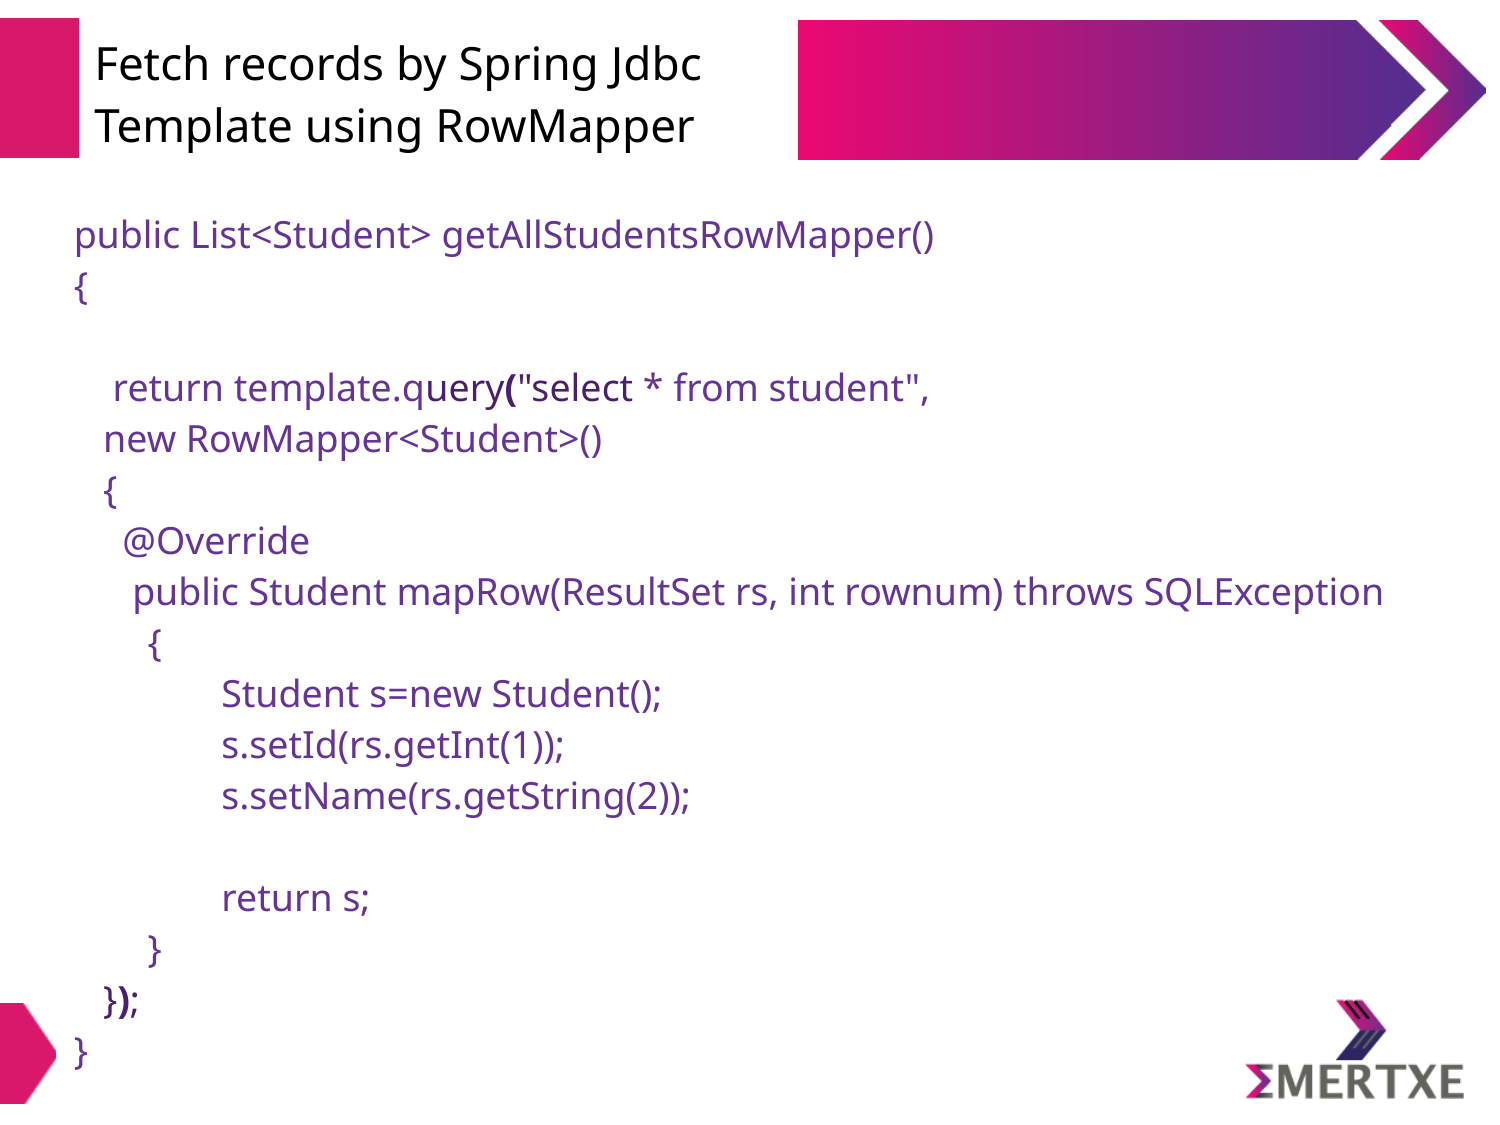

Fetch records by Spring Jdbc
Template using RowMapper
public List<Student> getAllStudentsRowMapper()
{
 return template.query("select * from student",
 new RowMapper<Student>()
 {
 @Override
 public Student mapRow(ResultSet rs, int rownum) throws SQLException
	{
 	Student s=new Student();
 	s.setId(rs.getInt(1));
 	s.setName(rs.getString(2));
 	return s;
	}
 });
}